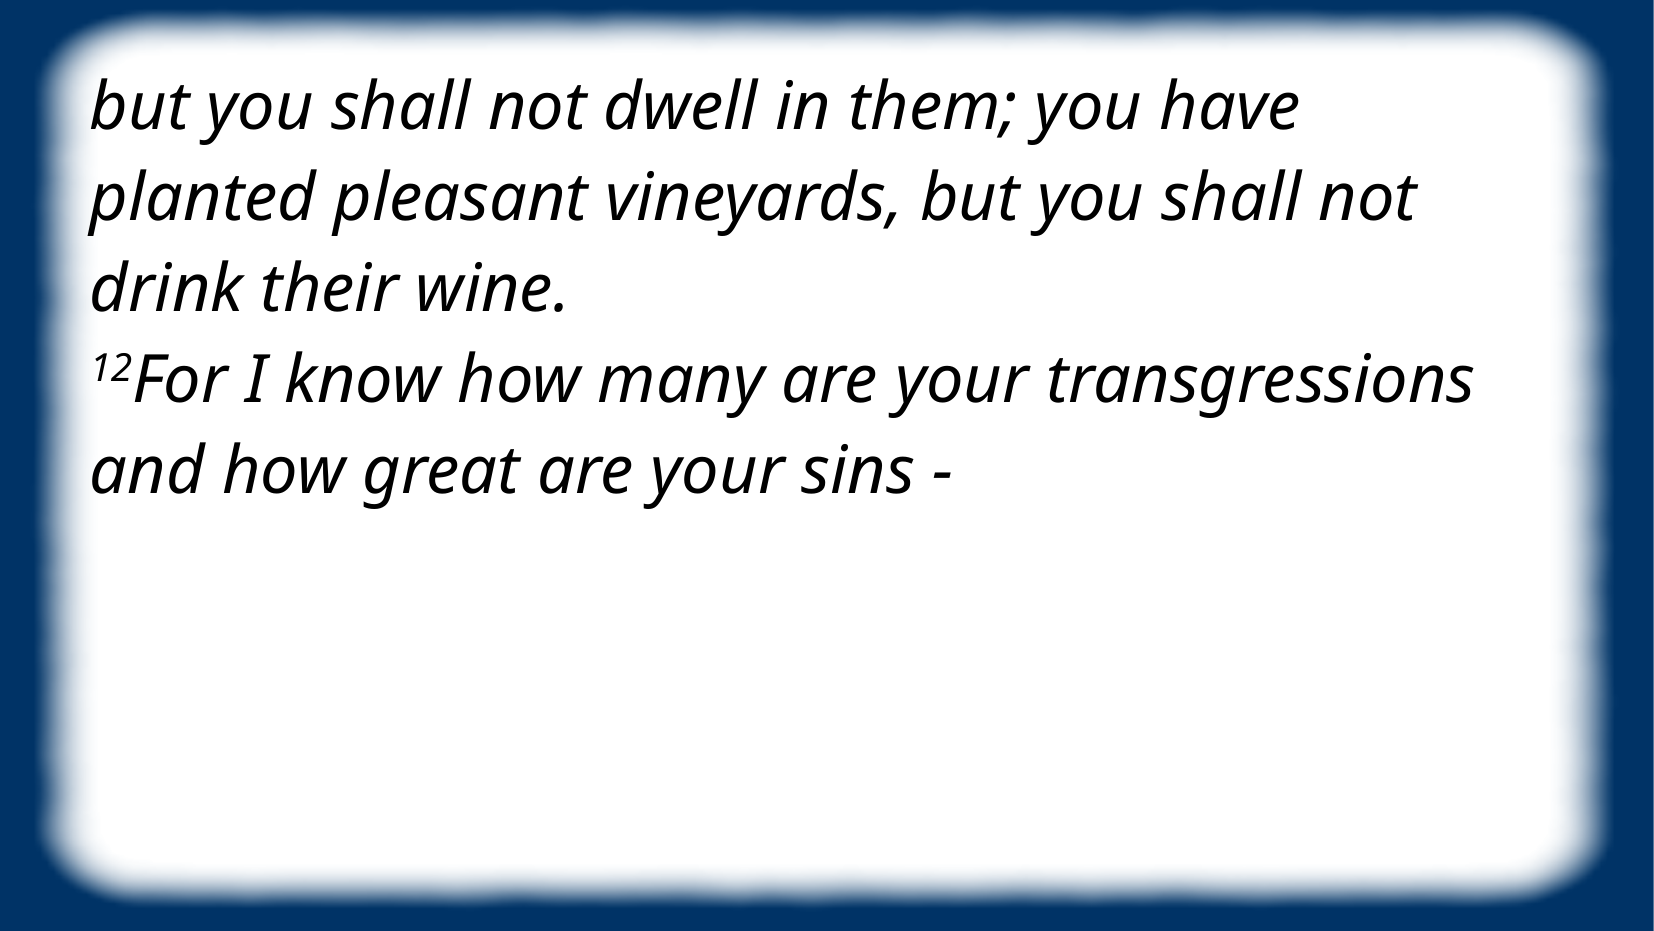

but you shall not dwell in them; you have planted pleasant vineyards, but you shall not drink their wine.
12For I know how many are your transgressions
and how great are your sins -